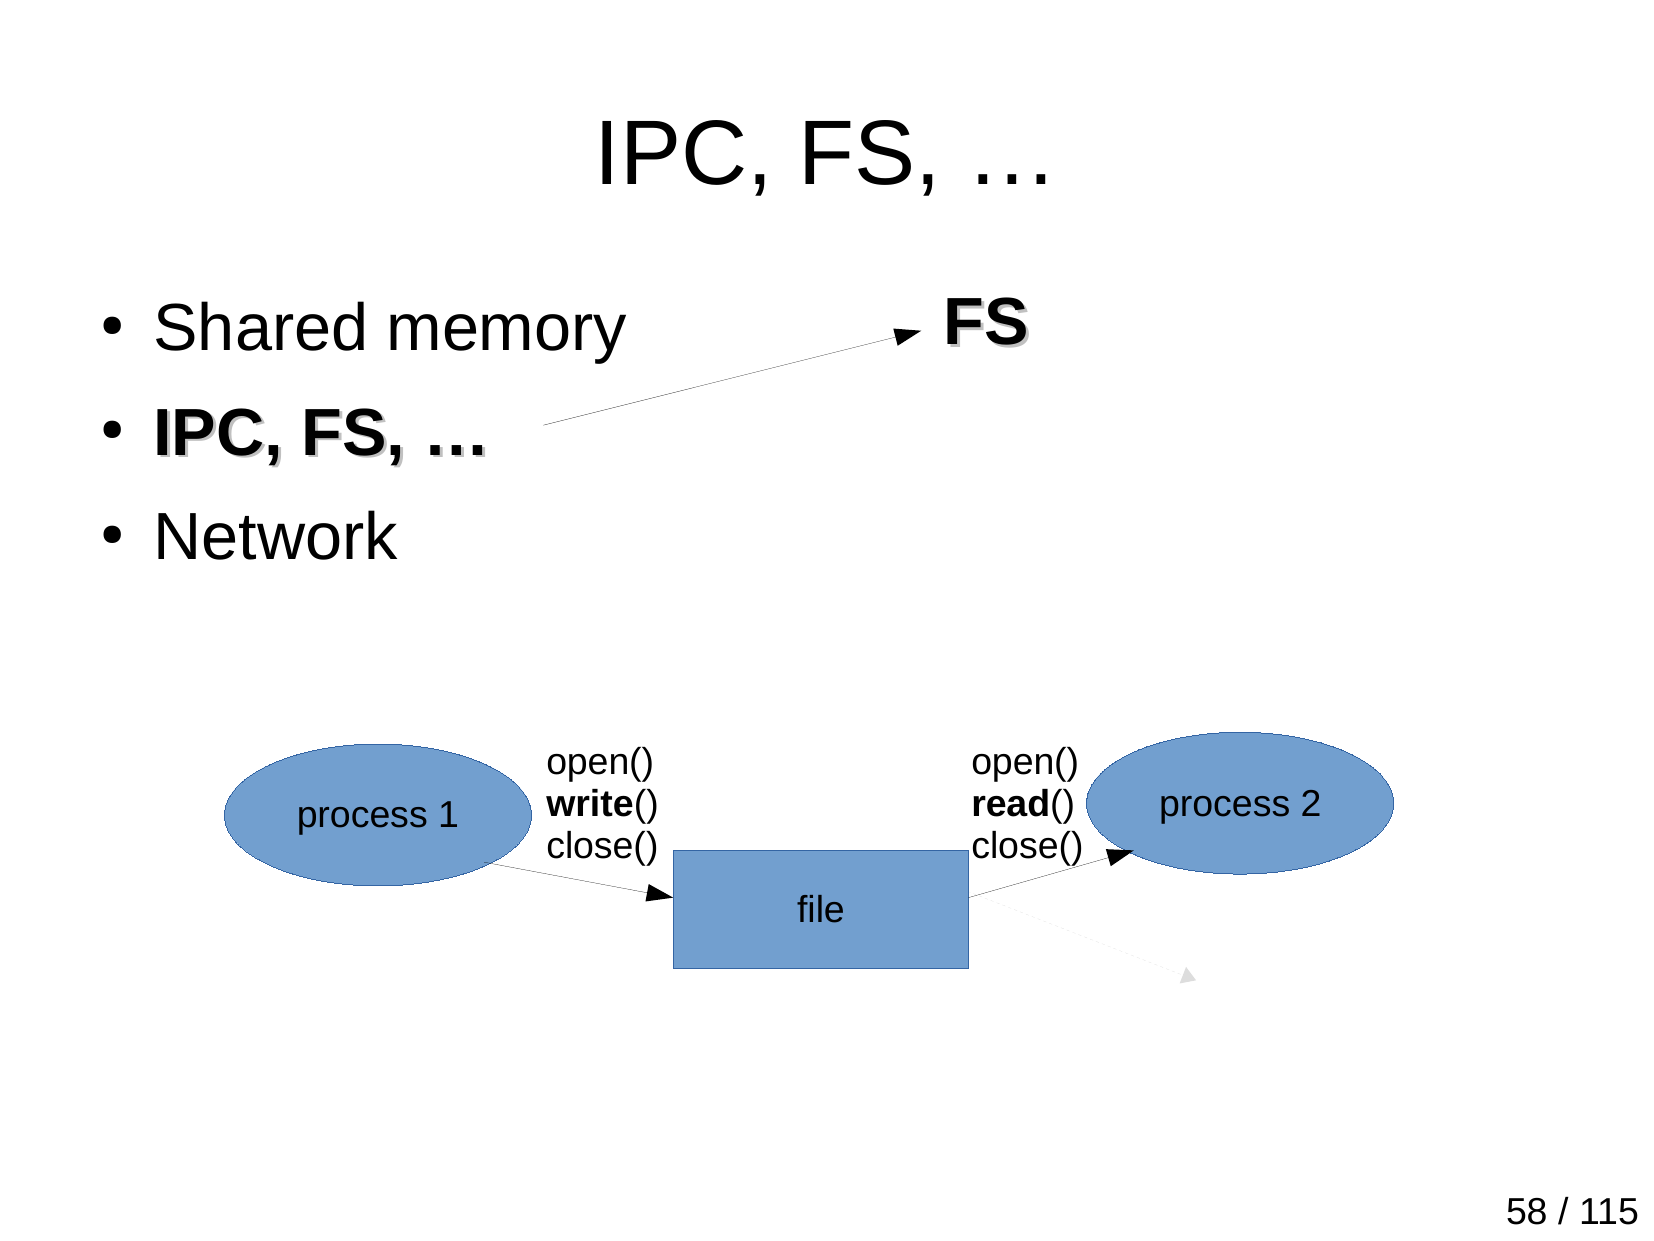

# IPC, FS, …
FS
Shared memory
IPC, FS, …
Network
process 2
open()
write()
close()
open()
read()
close()
process 1
file